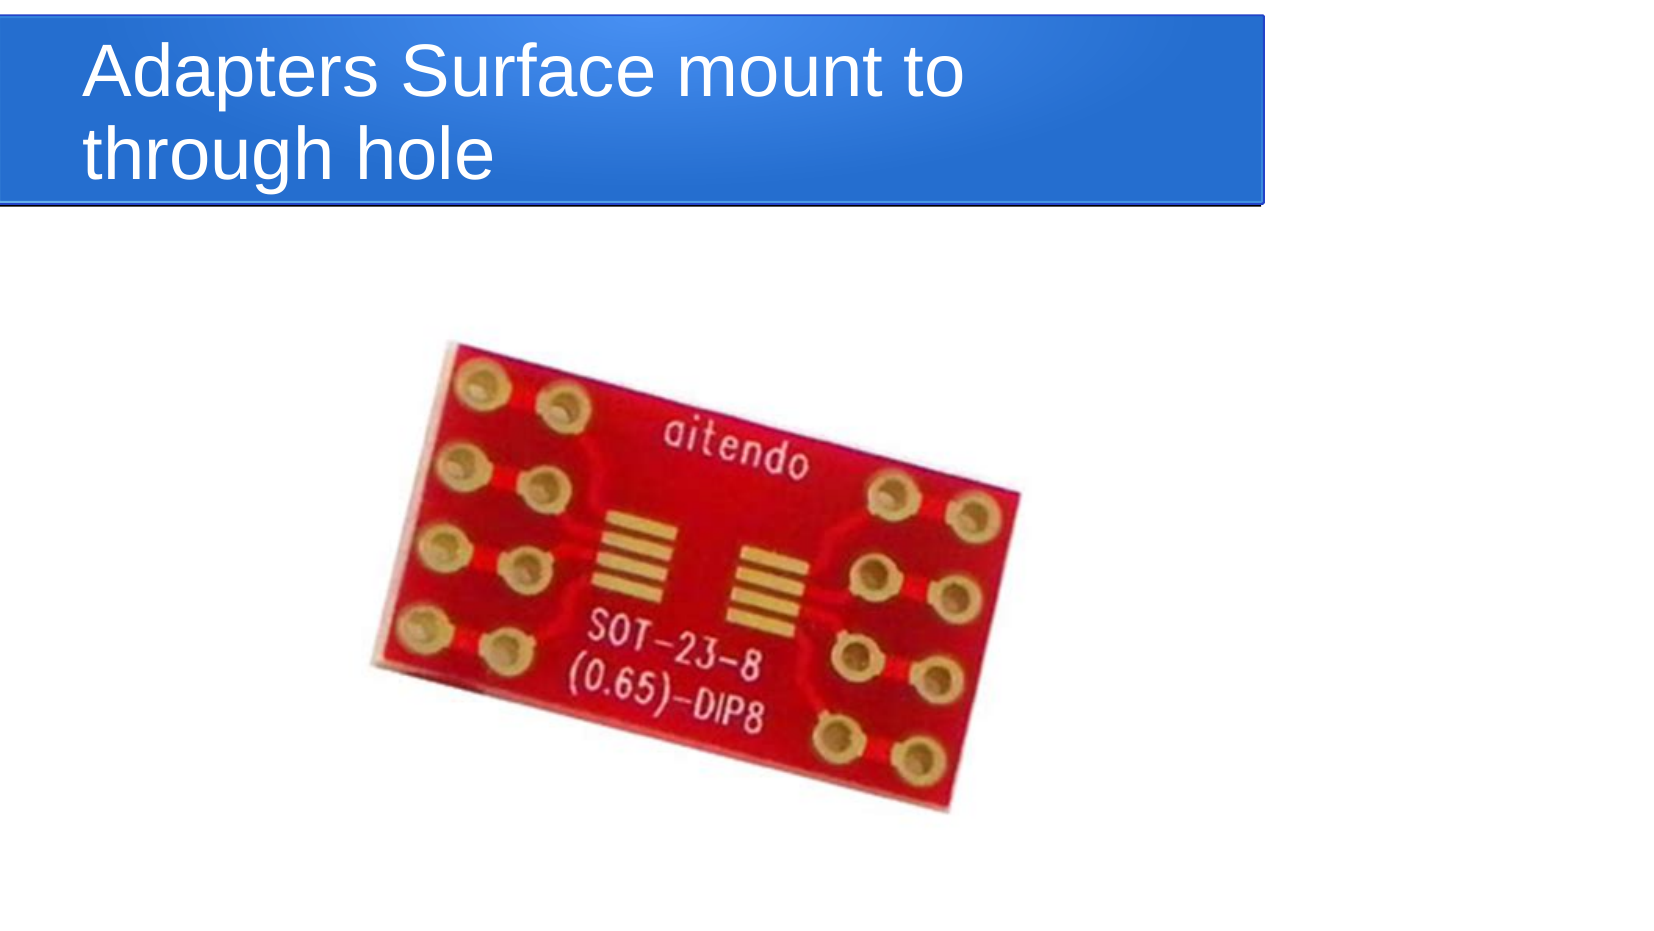

# Adapters Surface mount to through hole